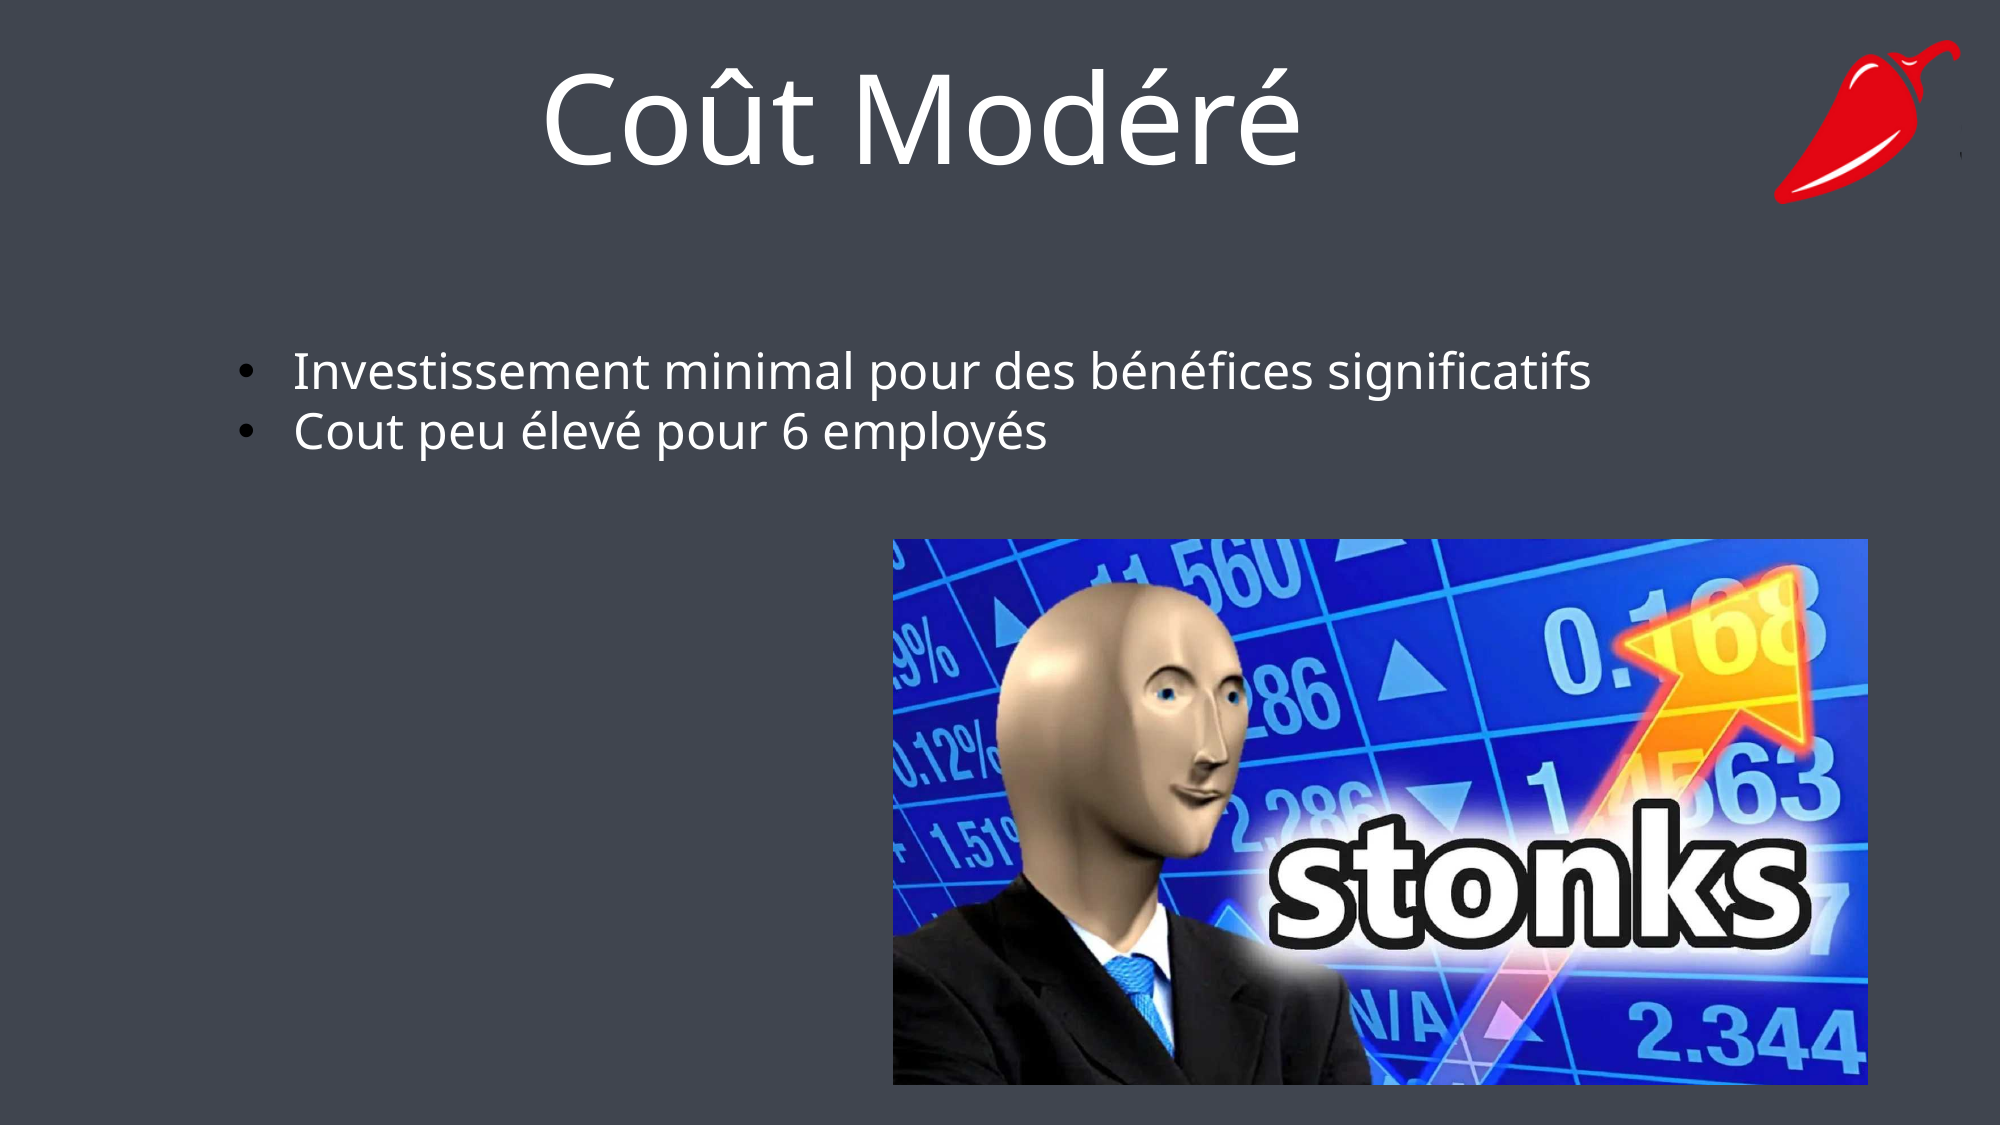

# Coût Modéré
Investissement minimal pour des bénéfices significatifs
Cout peu élevé pour 6 employés